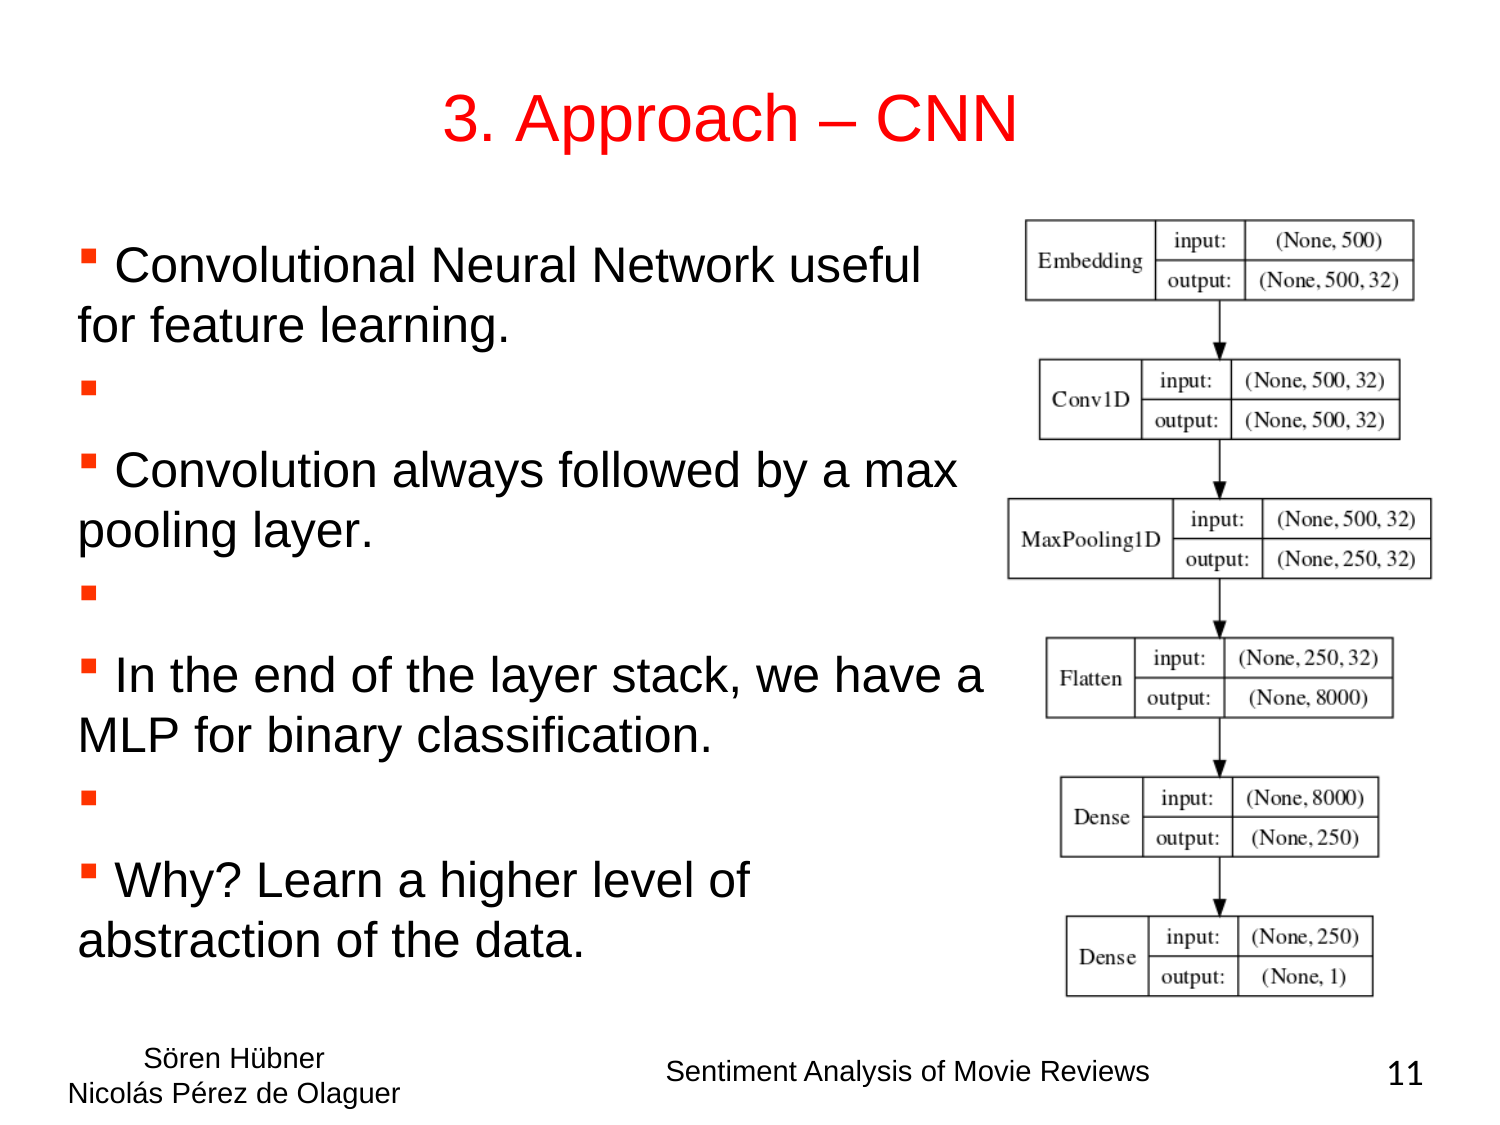

# 3. Approach – CNN
 Convolutional Neural Network useful for feature learning.
 Convolution always followed by a max pooling layer.
 In the end of the layer stack, we have a MLP for binary classification.
 Why? Learn a higher level of abstraction of the data.
Sören Hübner
Nicolás Pérez de Olaguer
Sentiment Analysis of Movie Reviews